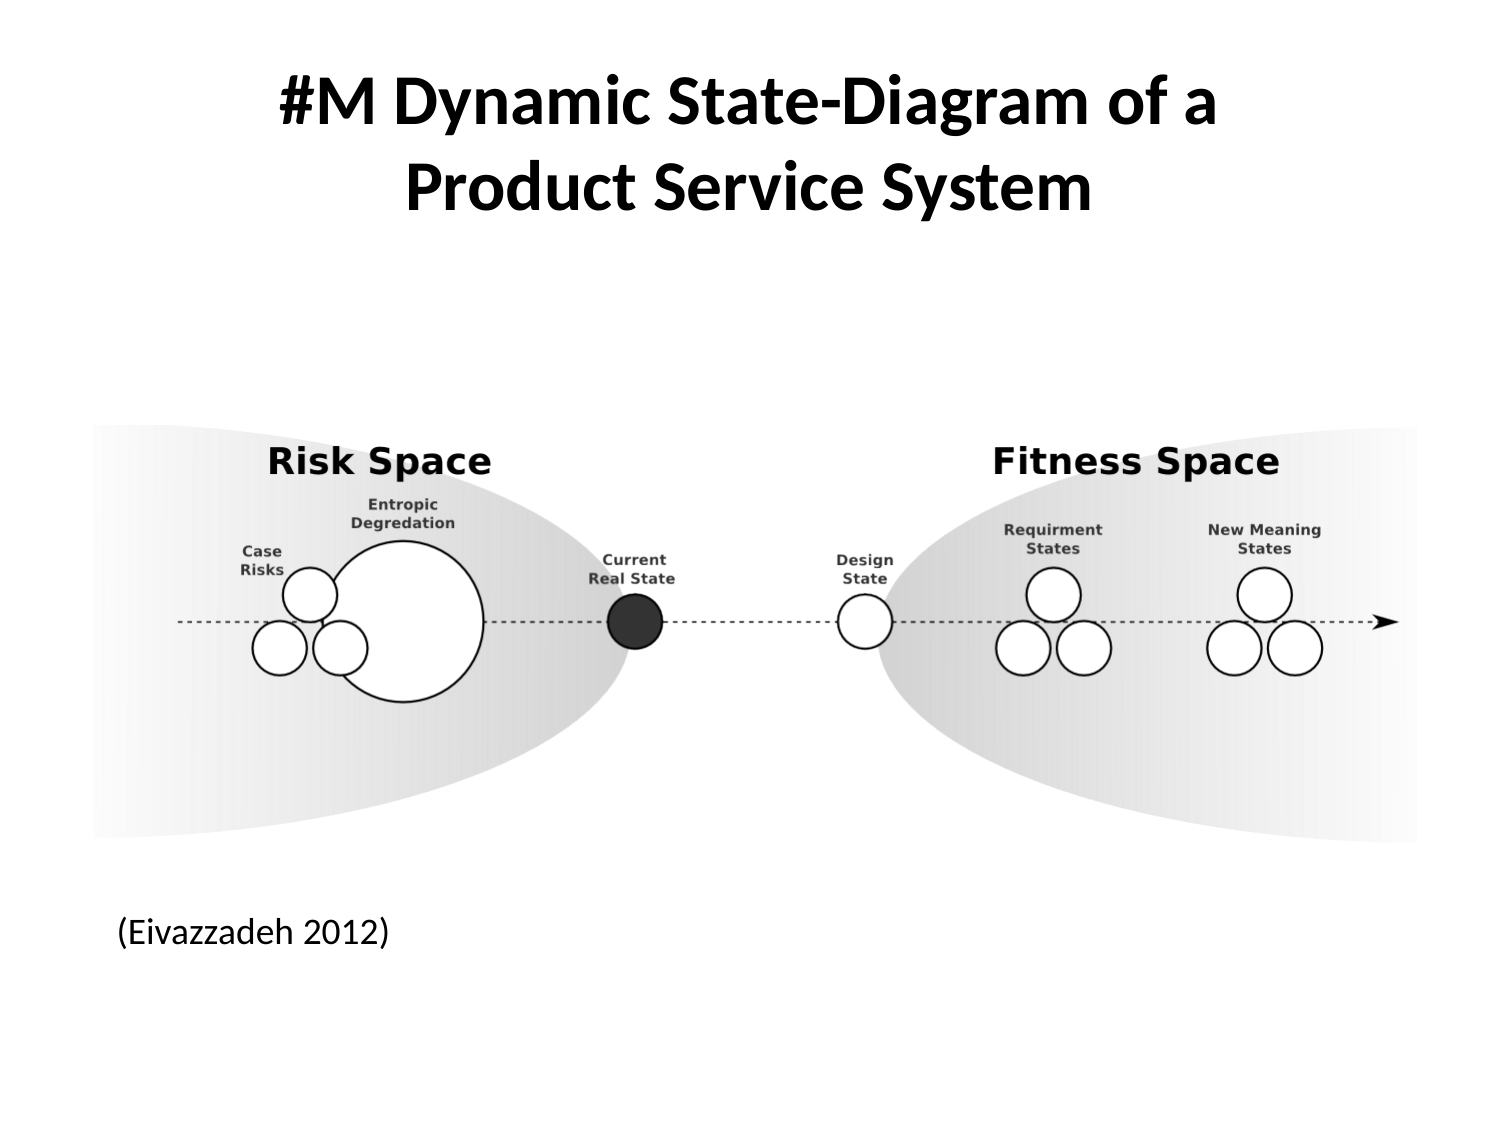

# #M Dynamic State-Diagram of a Product Service System
(Eivazzadeh 2012)